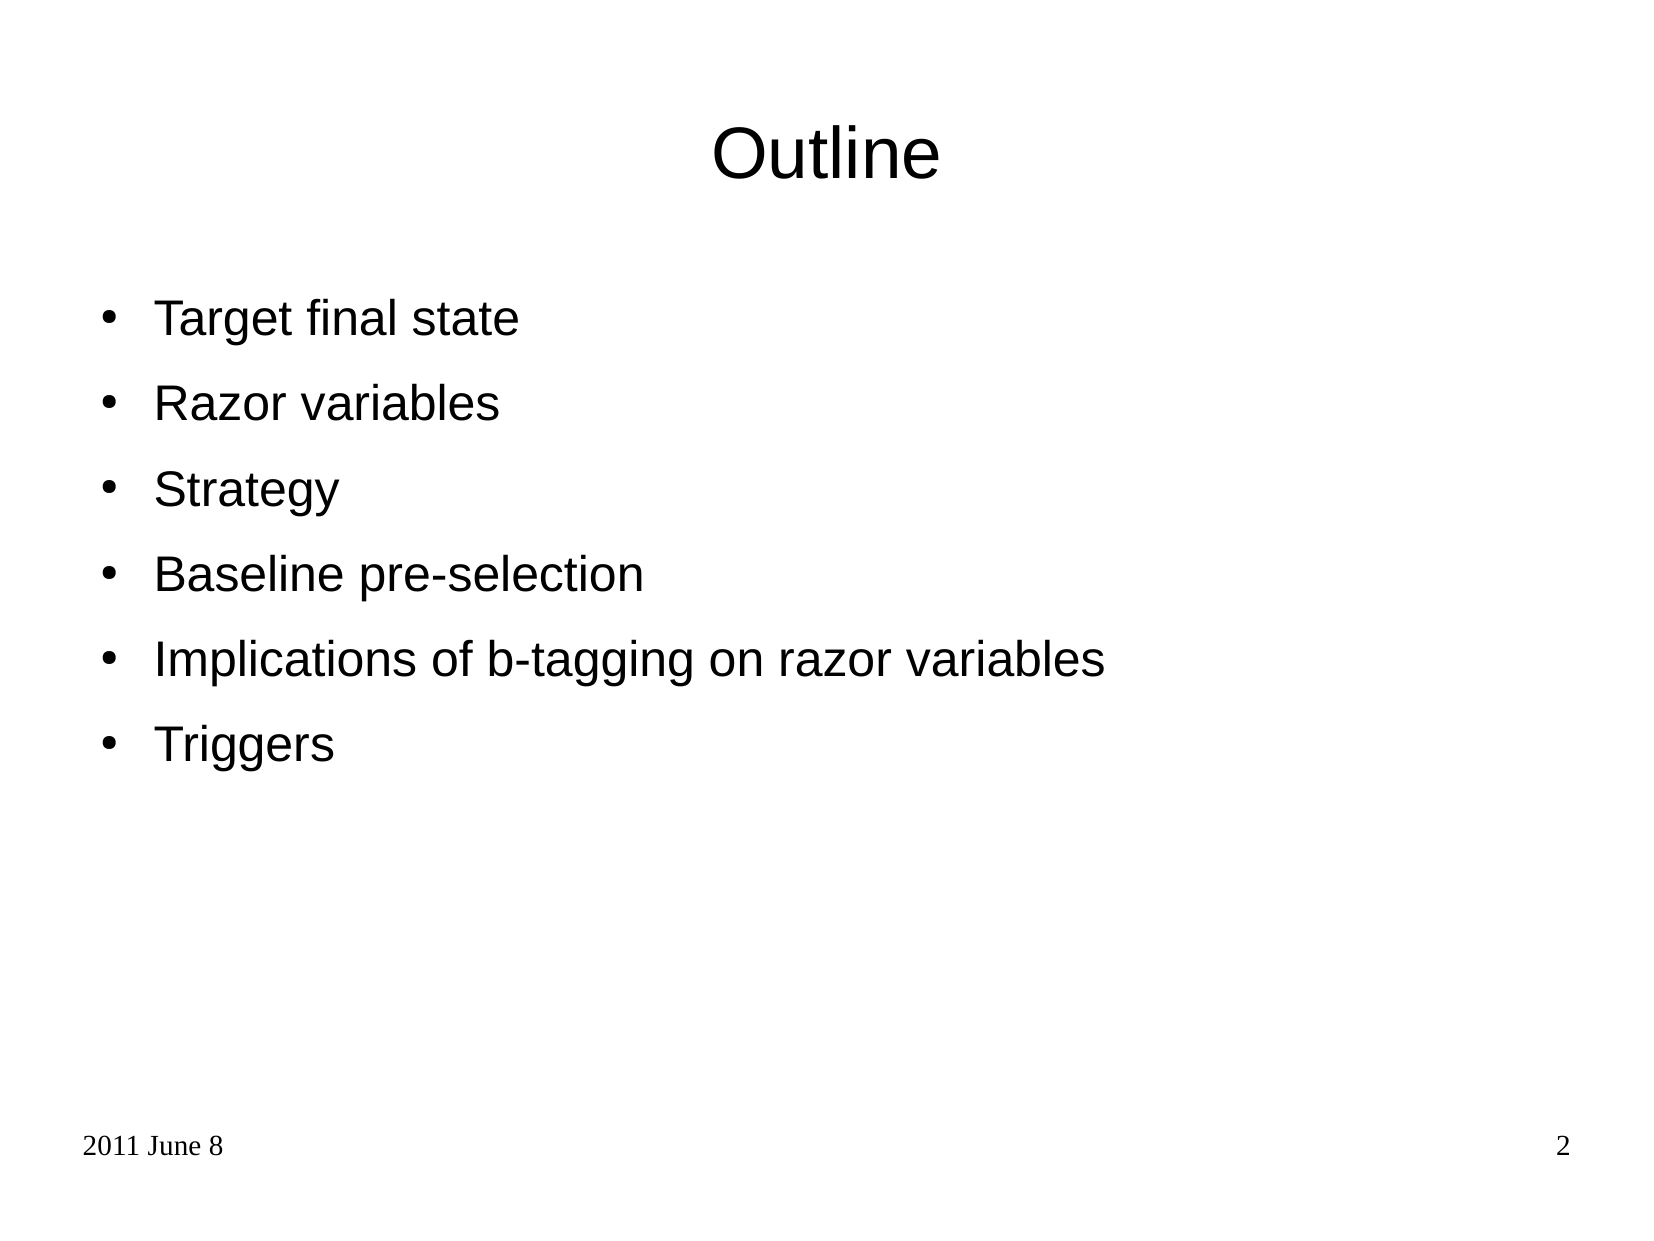

# Outline
Target final state
Razor variables
Strategy
Baseline pre-selection
Implications of b-tagging on razor variables
Triggers
2011 June 8
2